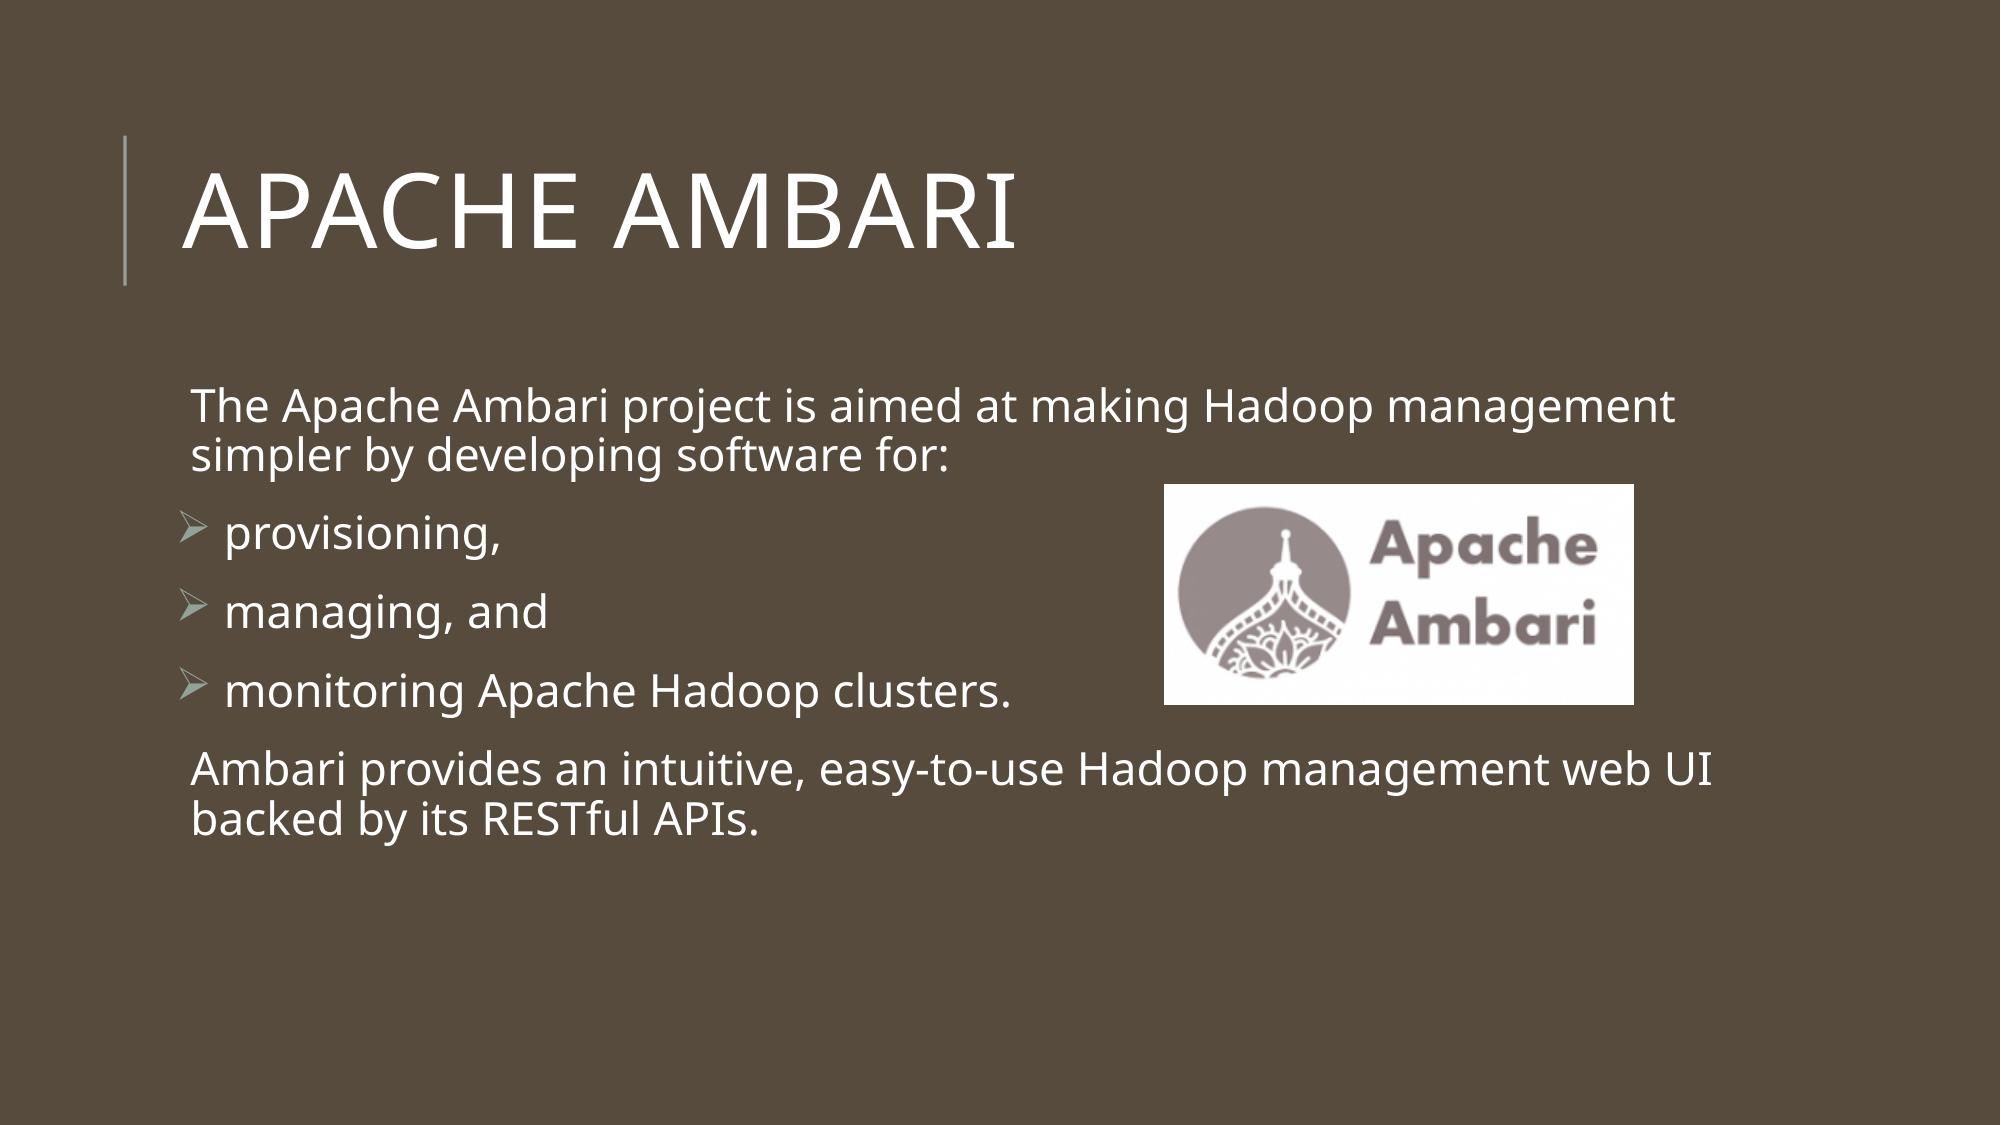

# Apache Ambari
The Apache Ambari project is aimed at making Hadoop management simpler by developing software for:
 provisioning,
 managing, and
 monitoring Apache Hadoop clusters.
Ambari provides an intuitive, easy-to-use Hadoop management web UI backed by its RESTful APIs.